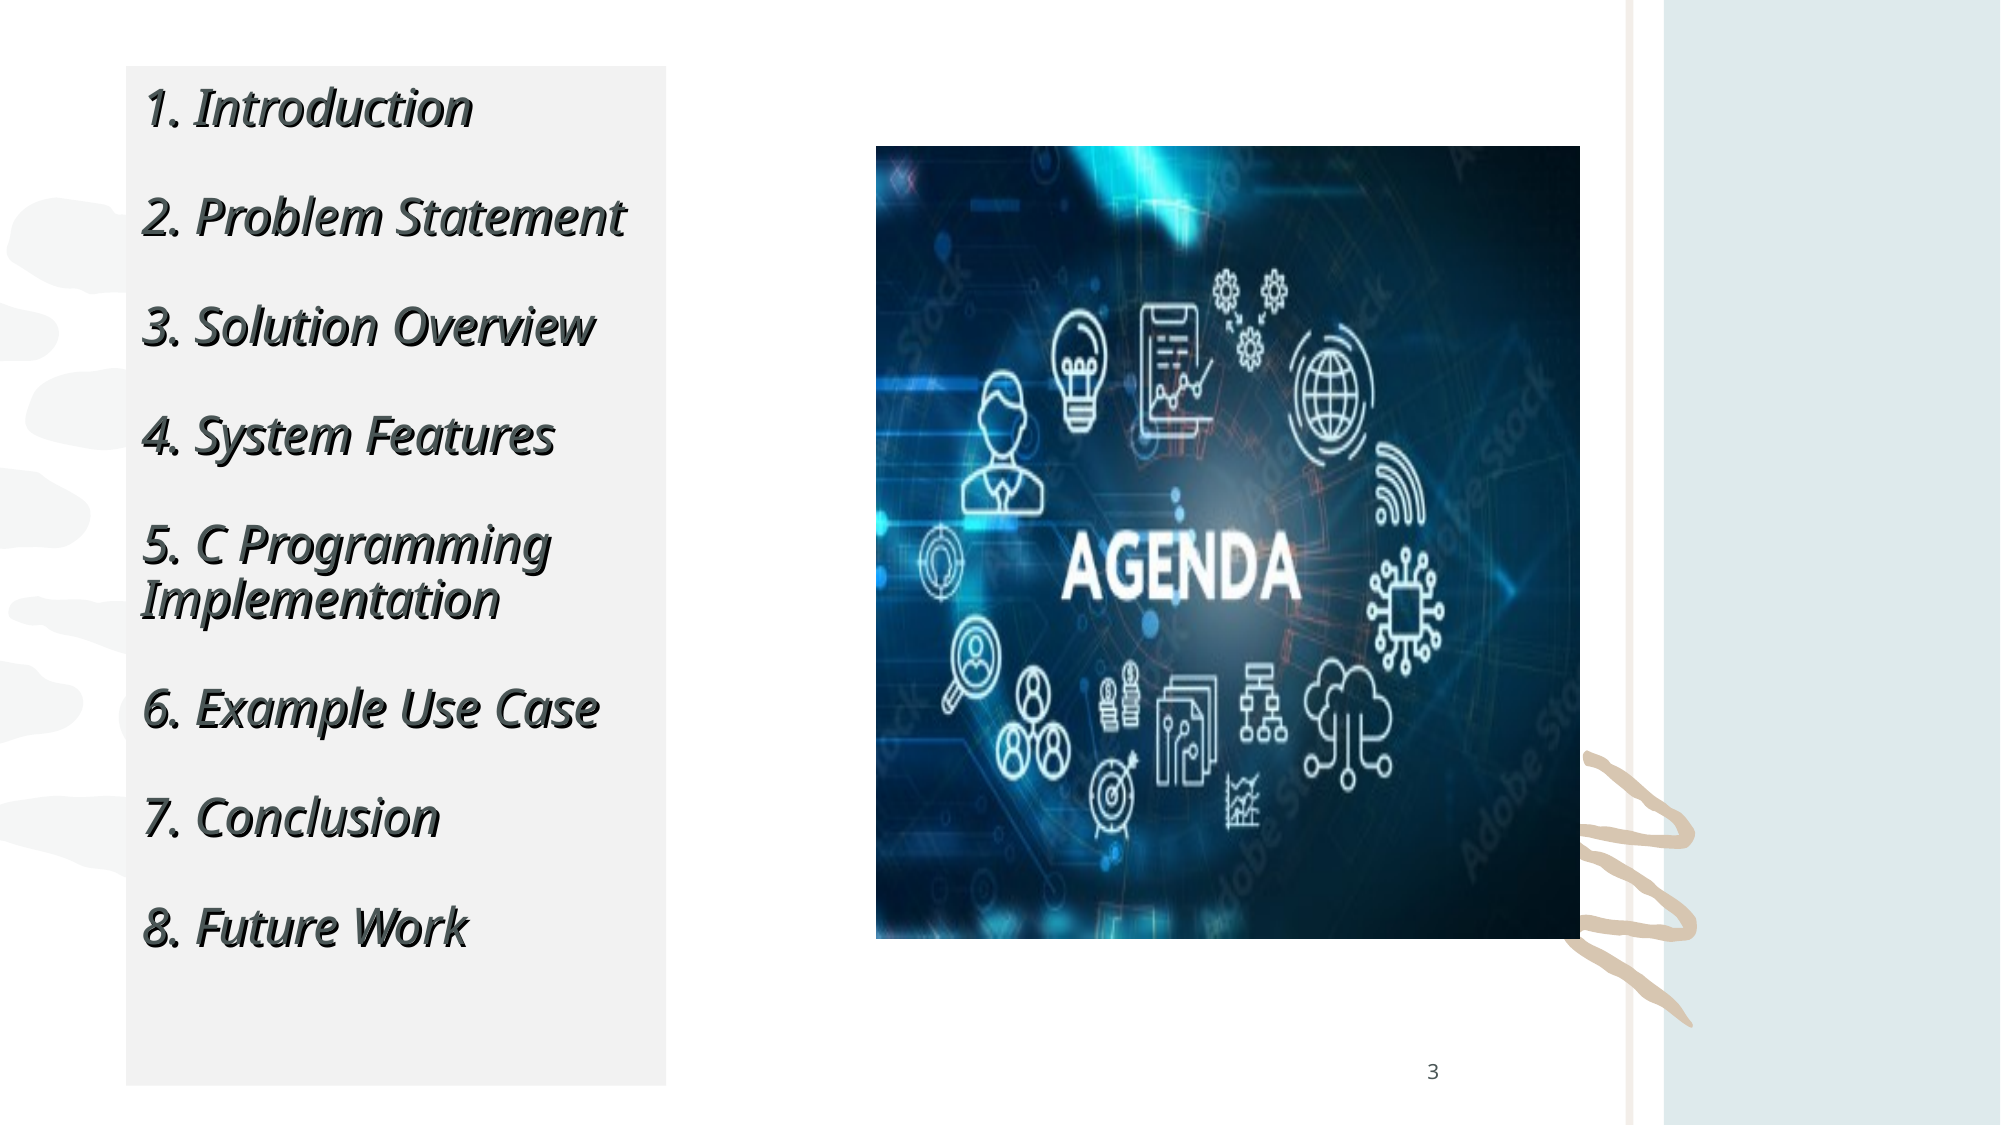

# 1. Introduction 2. Problem Statement 3. Solution Overview 4. System Features 5. C Programming Implementation 6. Example Use Case 7. Conclusion 8. Future Work